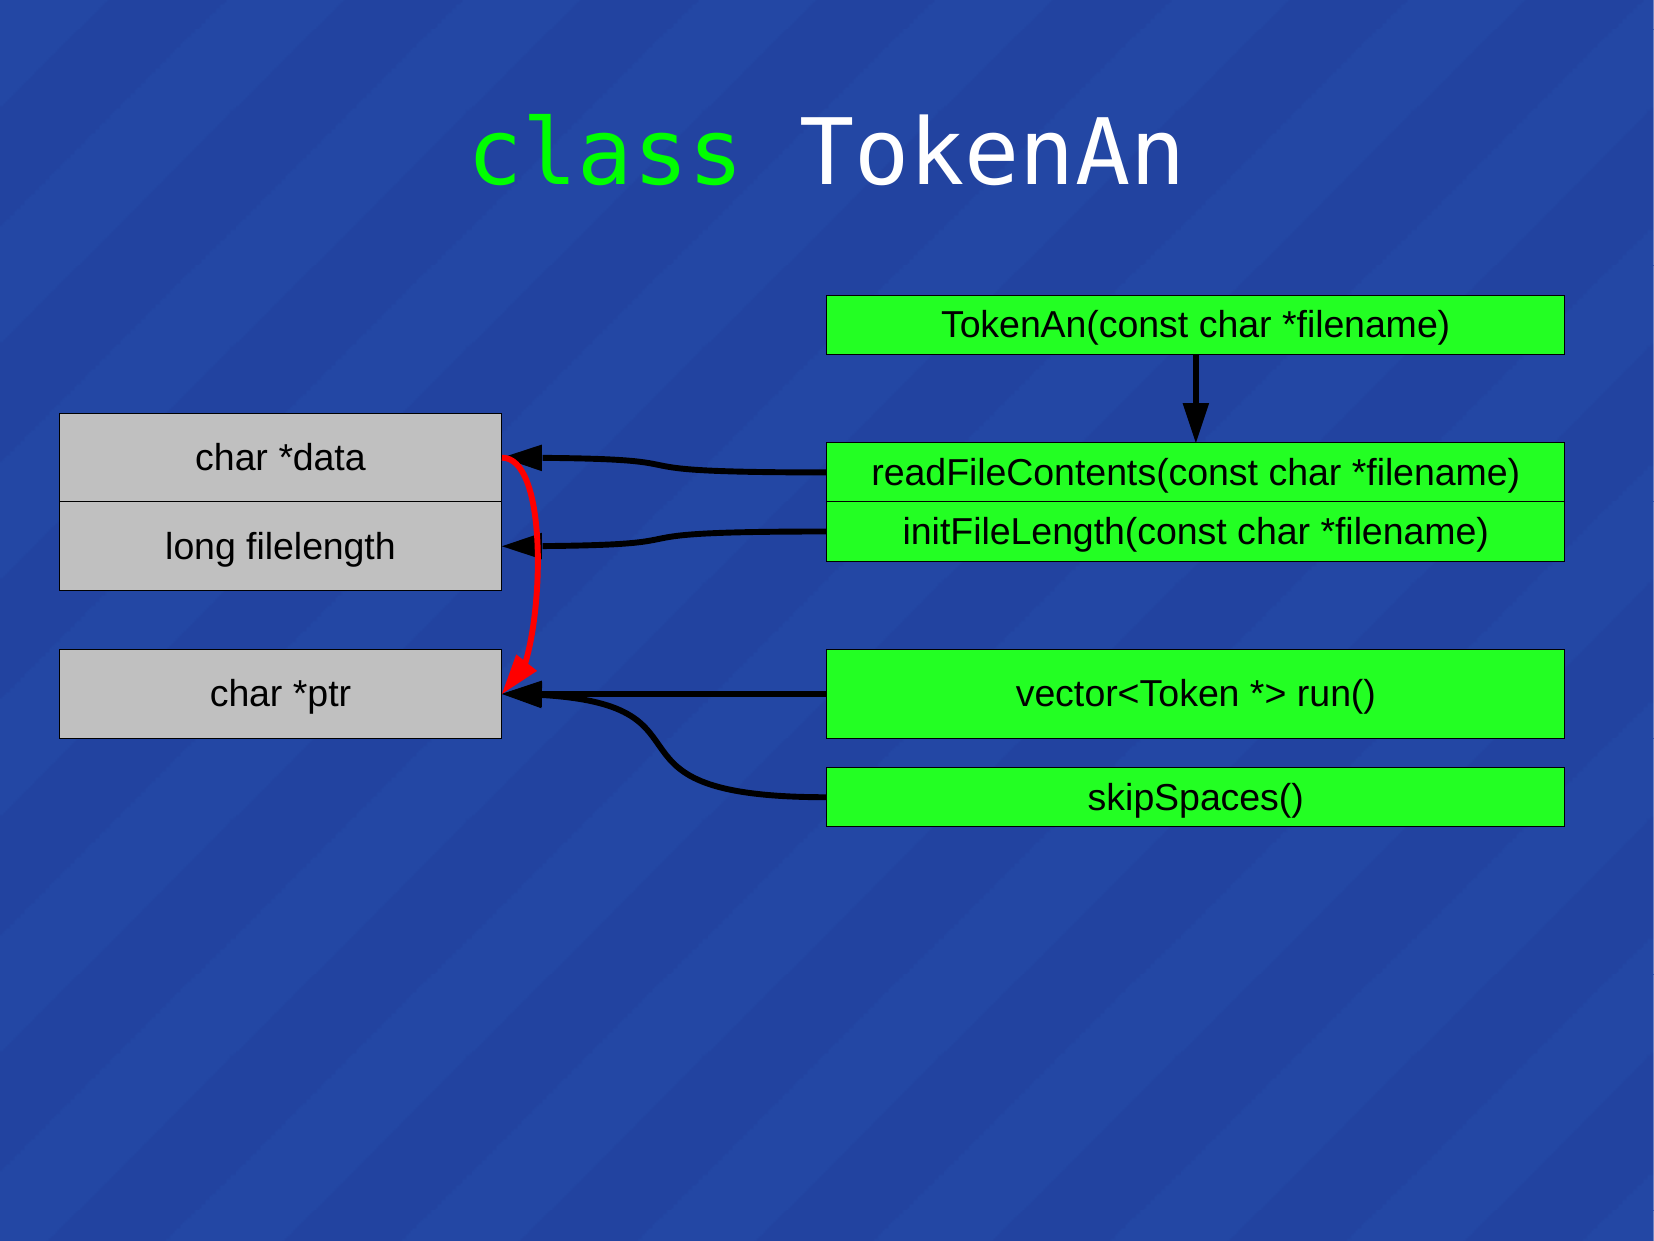

# class TokenAn
TokenAn(const char *filename)
char *data
readFileContents(const char *filename)
long filelength
initFileLength(const char *filename)
char *ptr
vector<Token *> run()
skipSpaces()